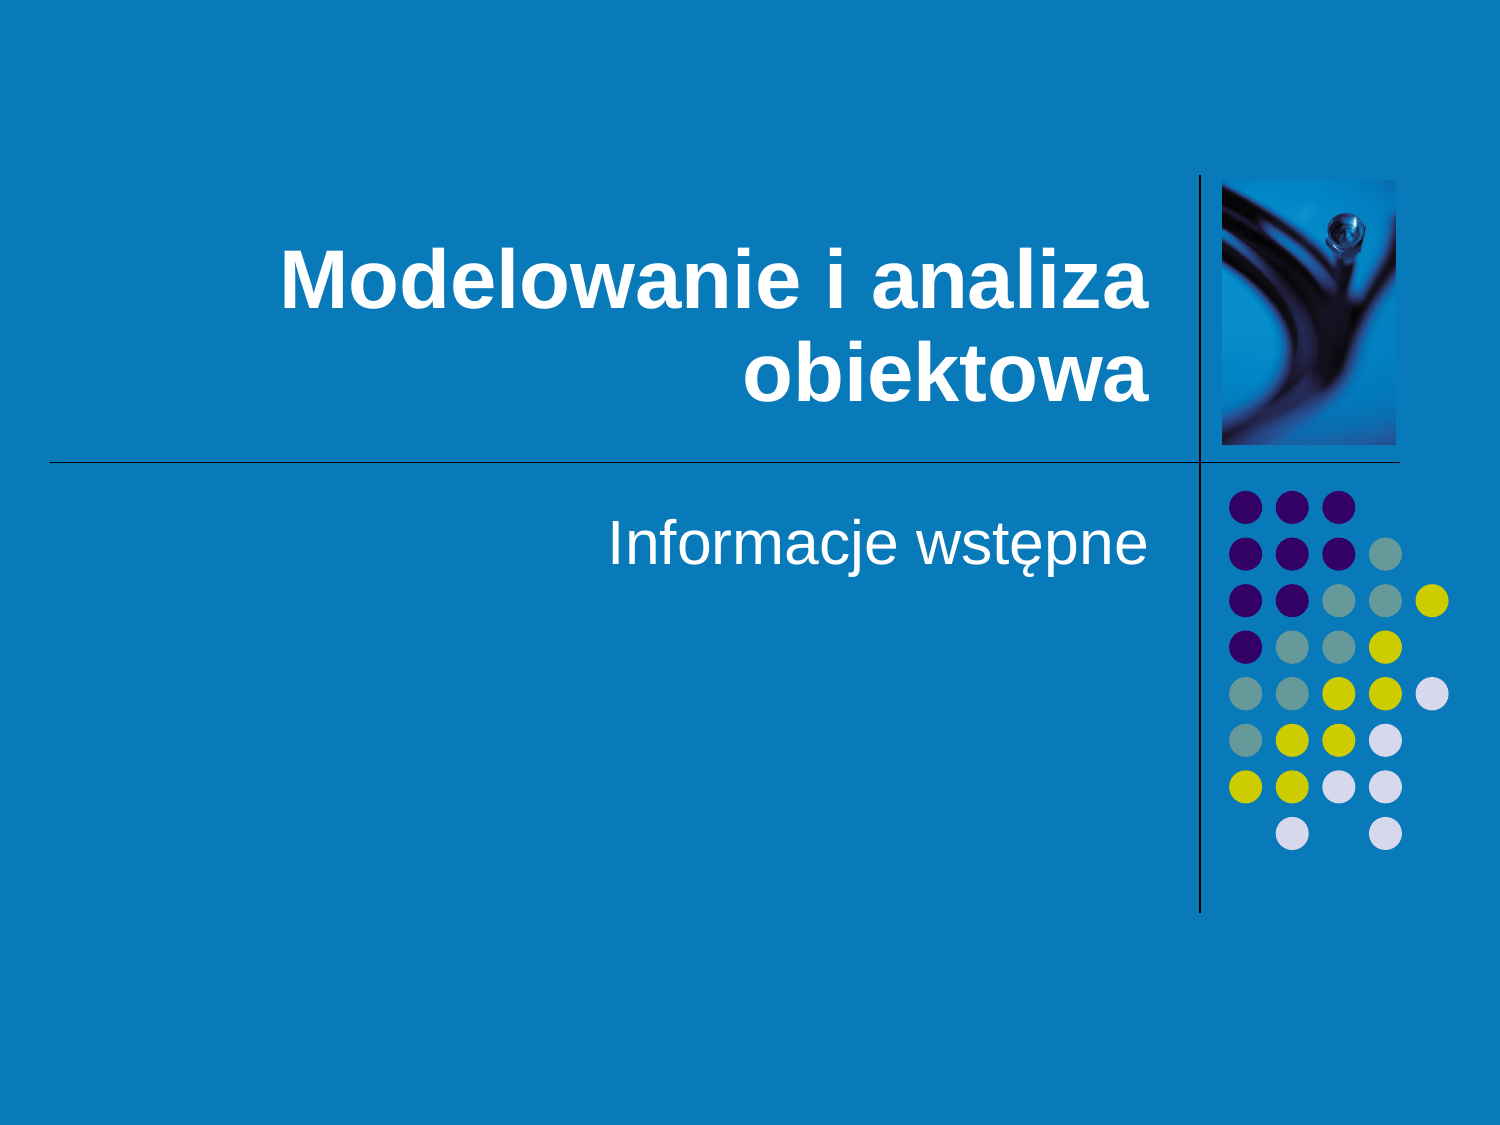

# Modelowanie i analiza obiektowa
Informacje wstępne